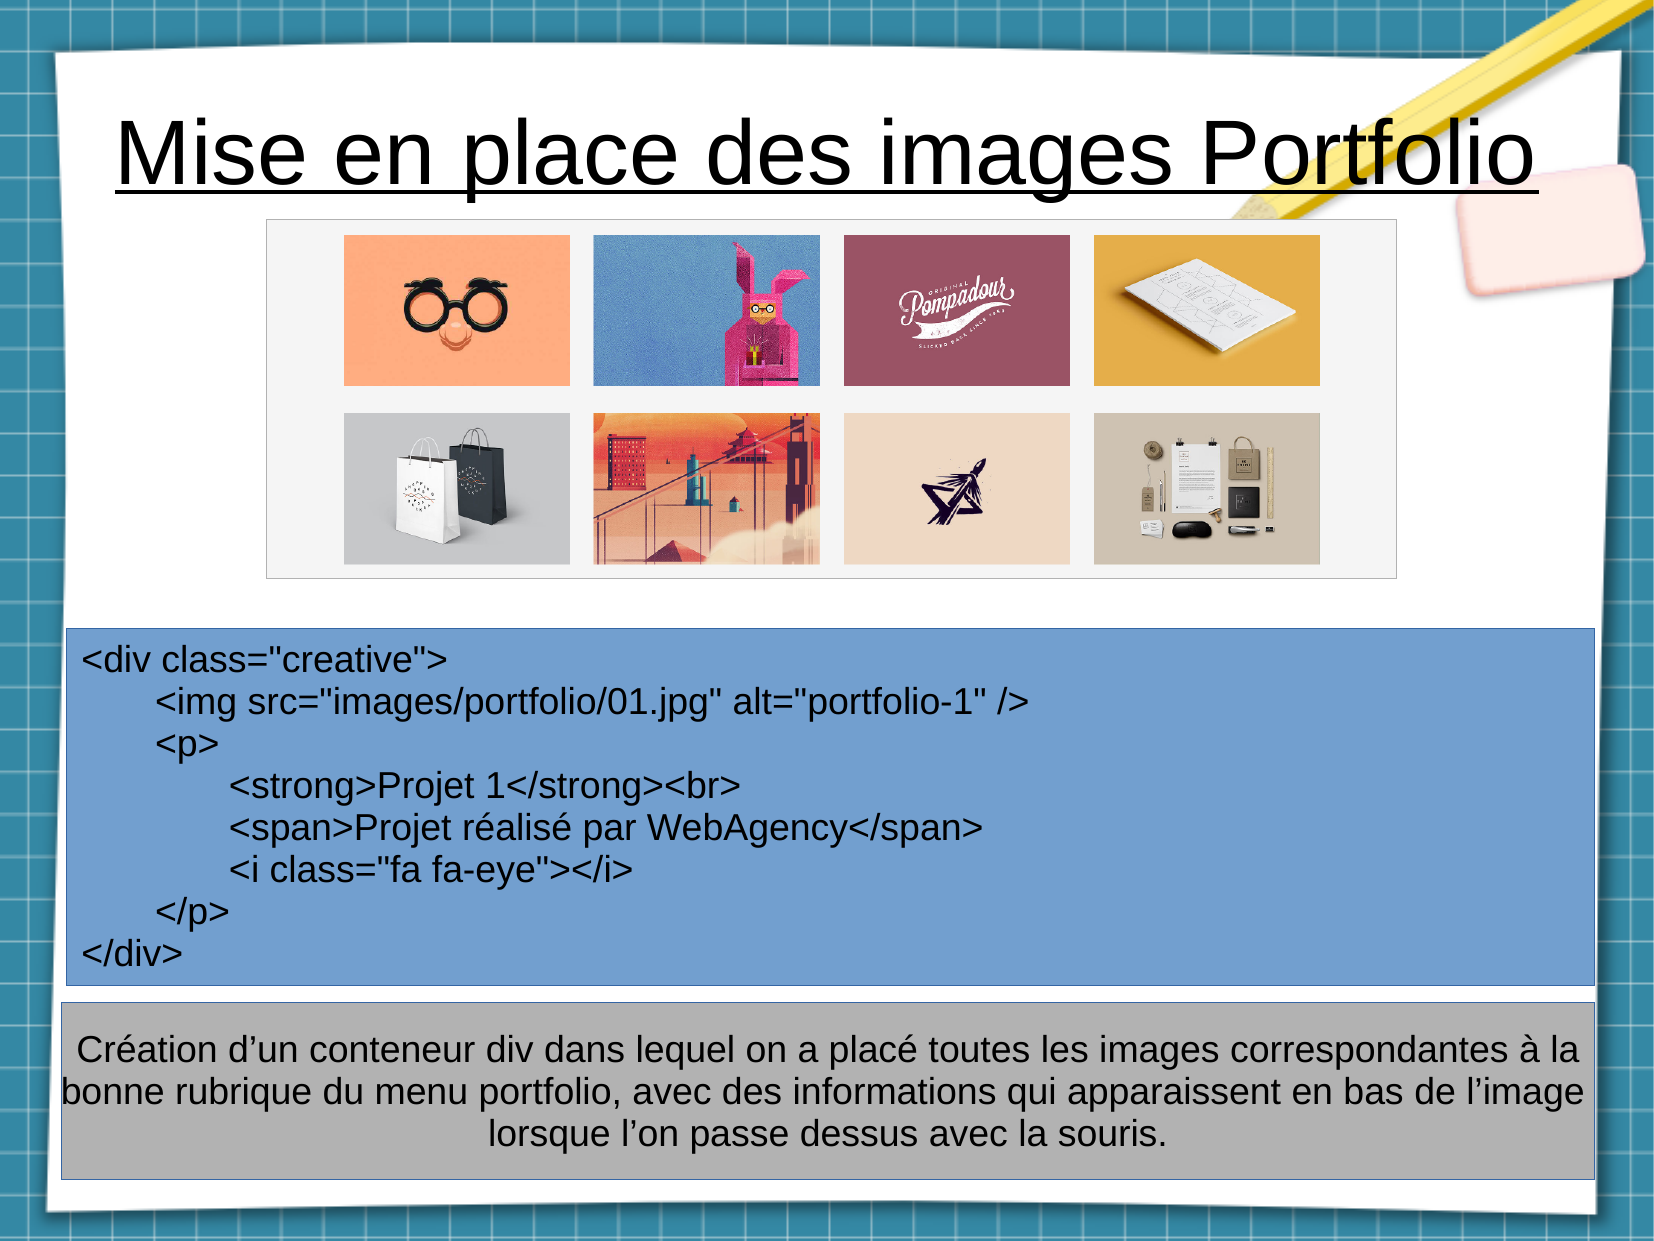

# Mise en place des images Portfolio
<div class="creative">
	<img src="images/portfolio/01.jpg" alt="portfolio-1" />
	<p>
		<strong>Projet 1</strong><br>
		<span>Projet réalisé par WebAgency</span>
		<i class="fa fa-eye"></i>
	</p>
</div>
Création d’un conteneur div dans lequel on a placé toutes les images correspondantes à la
bonne rubrique du menu portfolio, avec des informations qui apparaissent en bas de l’image
lorsque l’on passe dessus avec la souris.